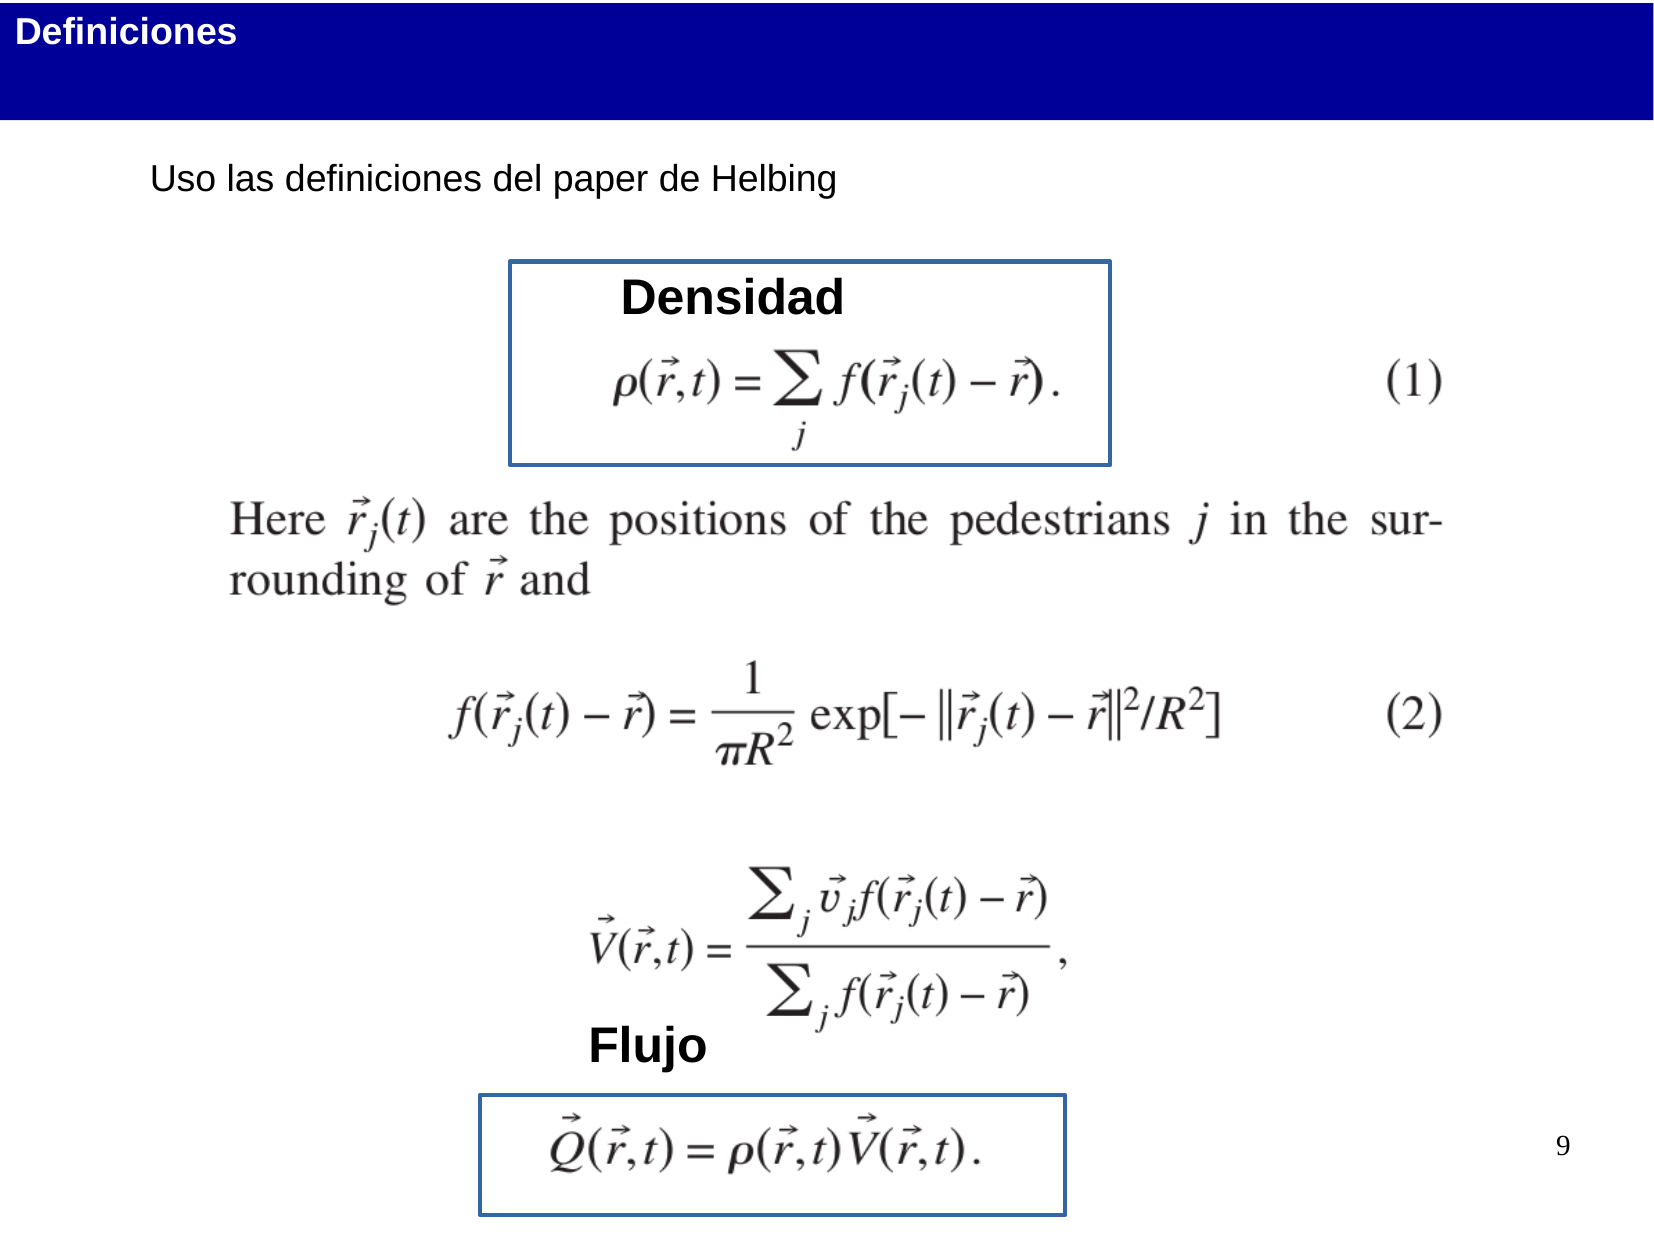

Definiciones
Uso las definiciones del paper de Helbing
Densidad
Flujo
9